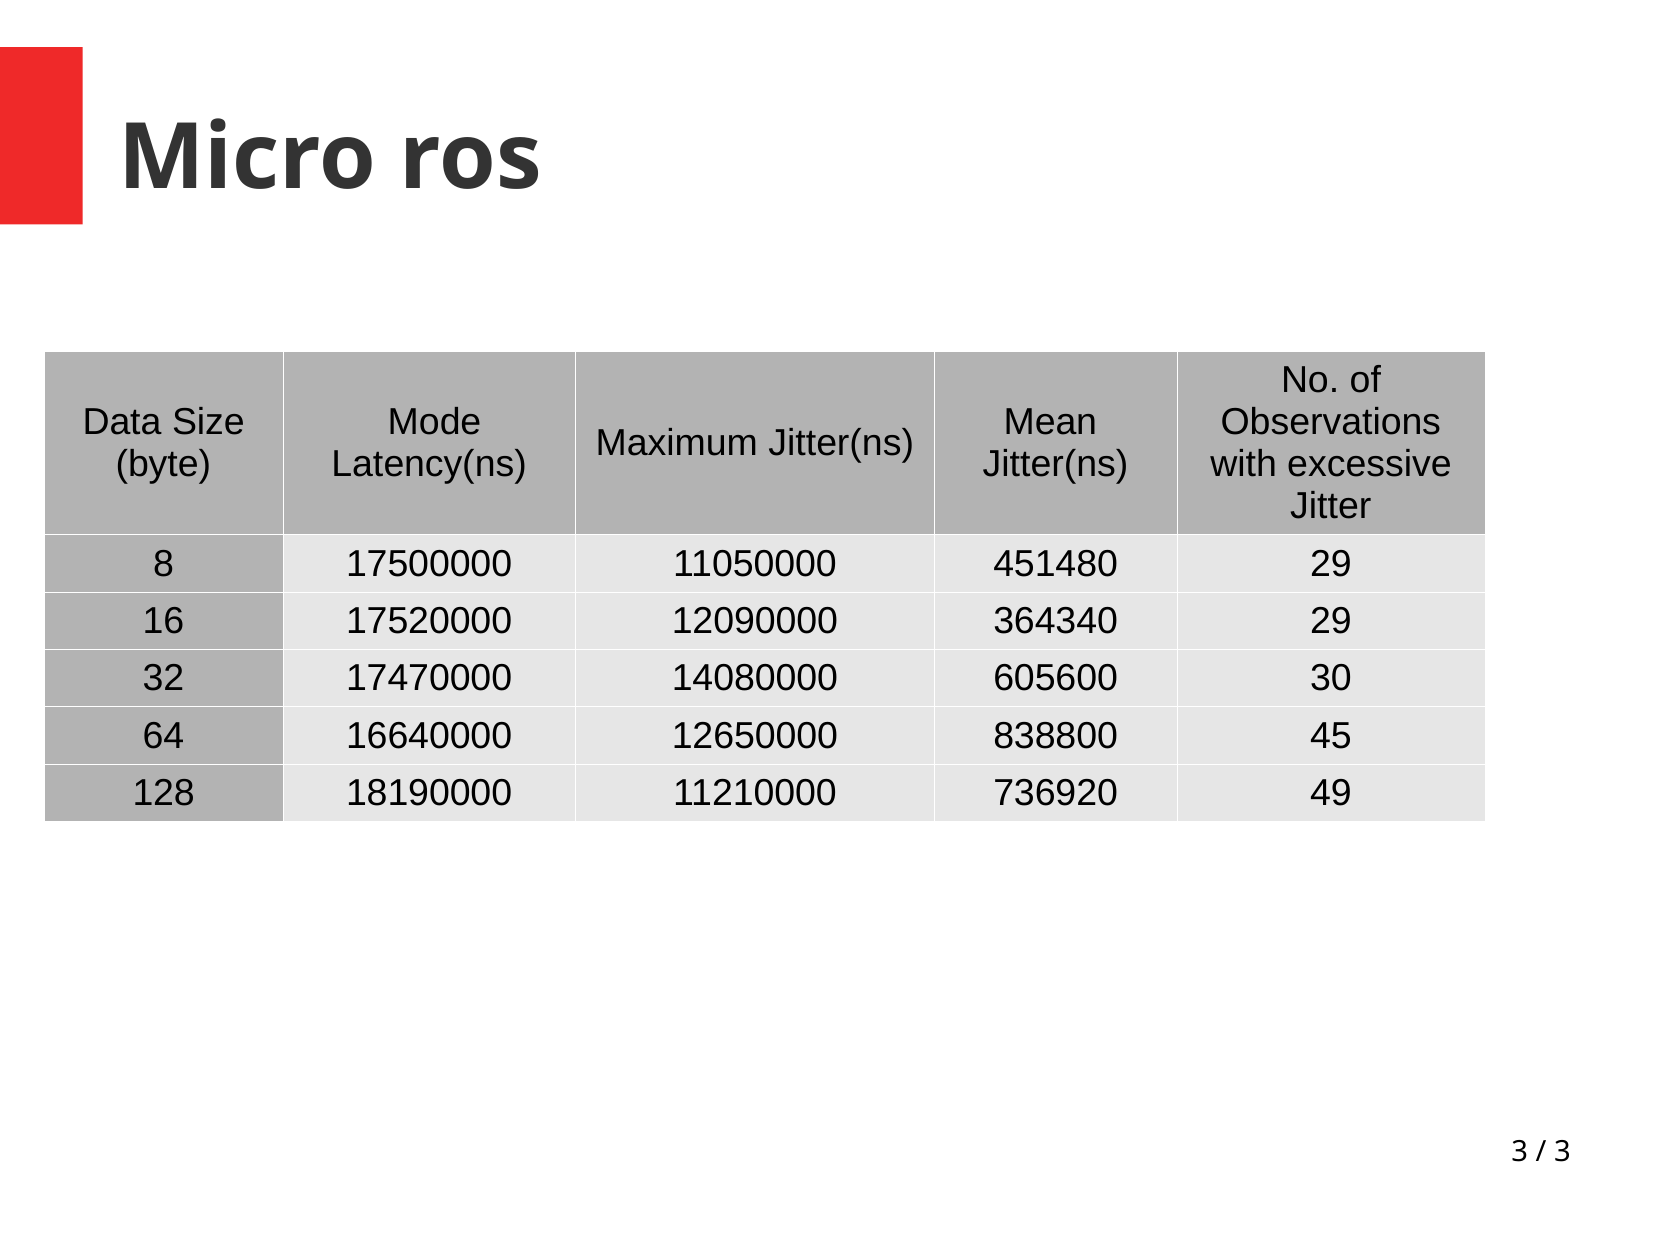

# Micro ros
| Data Size (byte) | Mode Latency(ns) | Maximum Jitter(ns) | Mean Jitter(ns) | No. of Observations with excessive Jitter |
| --- | --- | --- | --- | --- |
| 8 | 17500000 | 11050000 | 451480 | 29 |
| 16 | 17520000 | 12090000 | 364340 | 29 |
| 32 | 17470000 | 14080000 | 605600 | 30 |
| 64 | 16640000 | 12650000 | 838800 | 45 |
| 128 | 18190000 | 11210000 | 736920 | 49 |
3